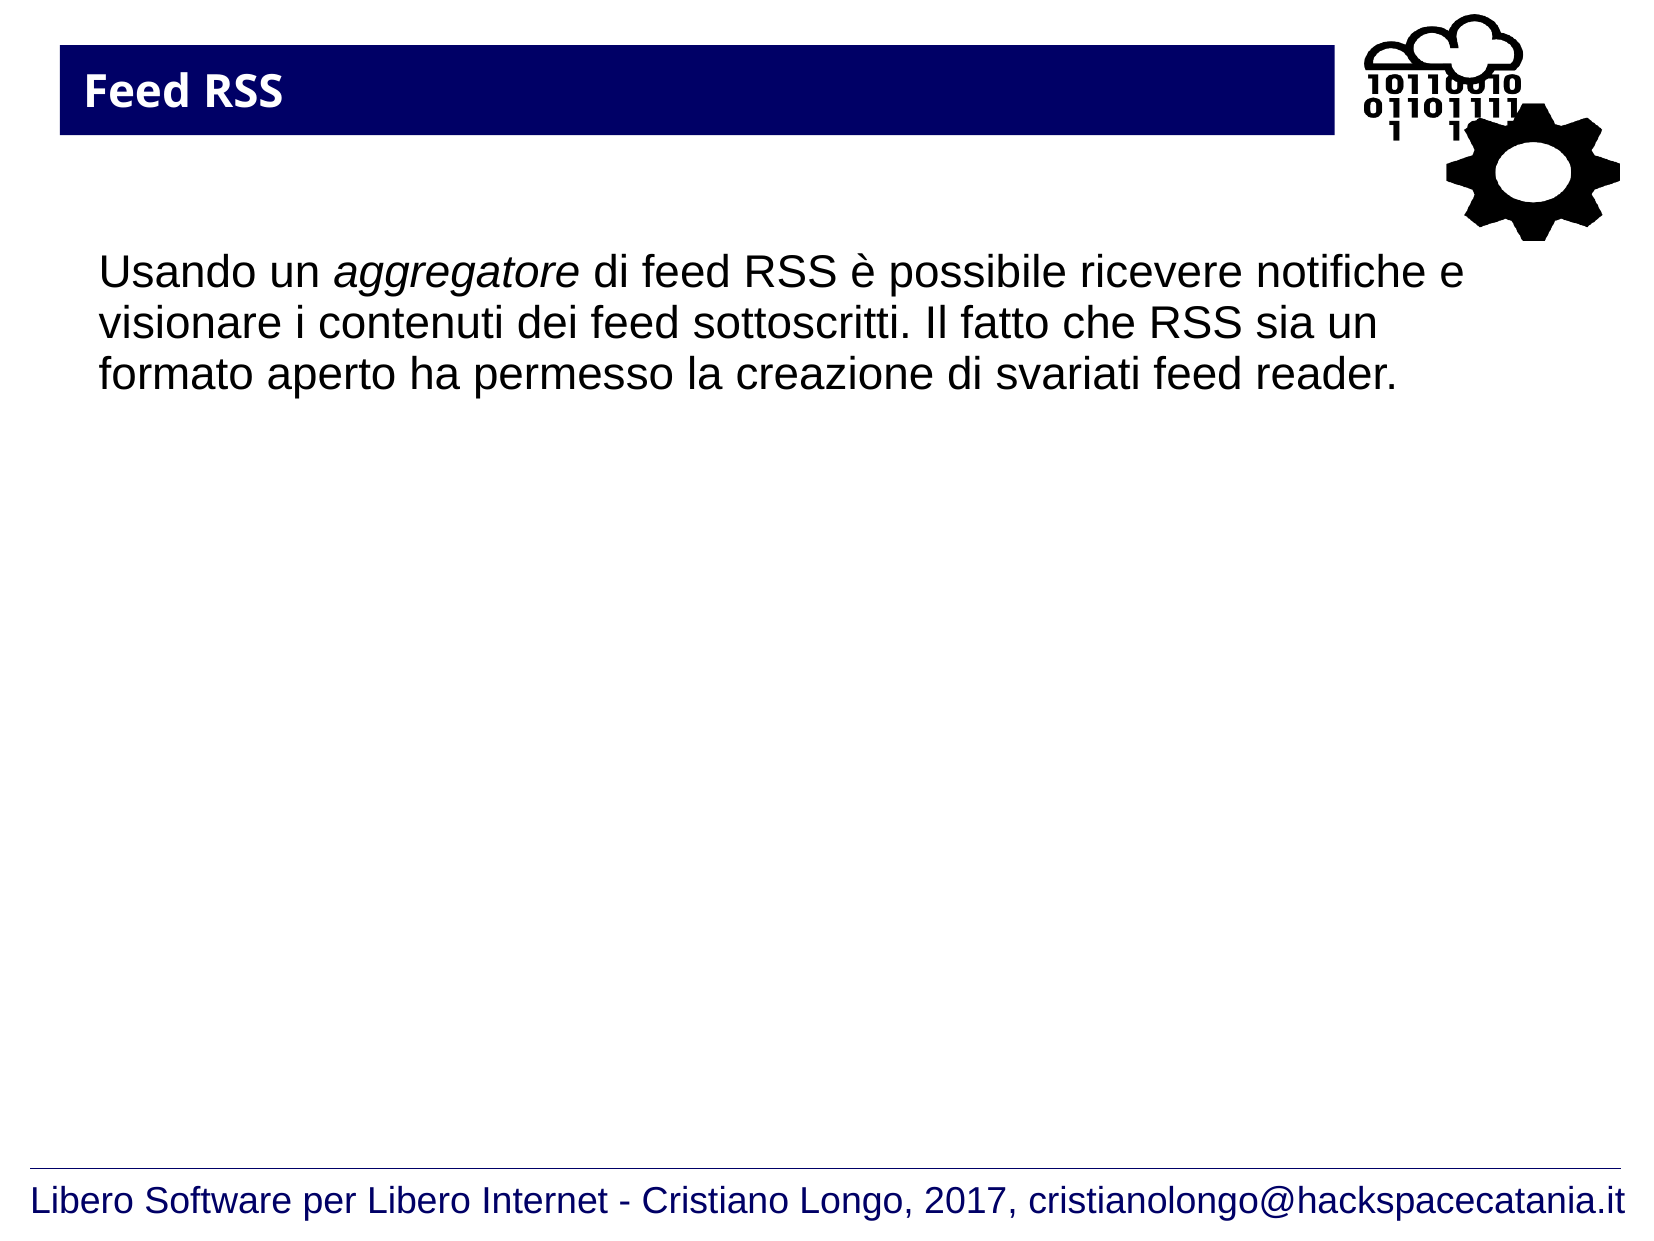

# Feed RSS
Usando un aggregatore di feed RSS è possibile ricevere notifiche e visionare i contenuti dei feed sottoscritti. Il fatto che RSS sia un formato aperto ha permesso la creazione di svariati feed reader.
Libero Software per Libero Internet - Cristiano Longo, 2017, cristianolongo@hackspacecatania.it